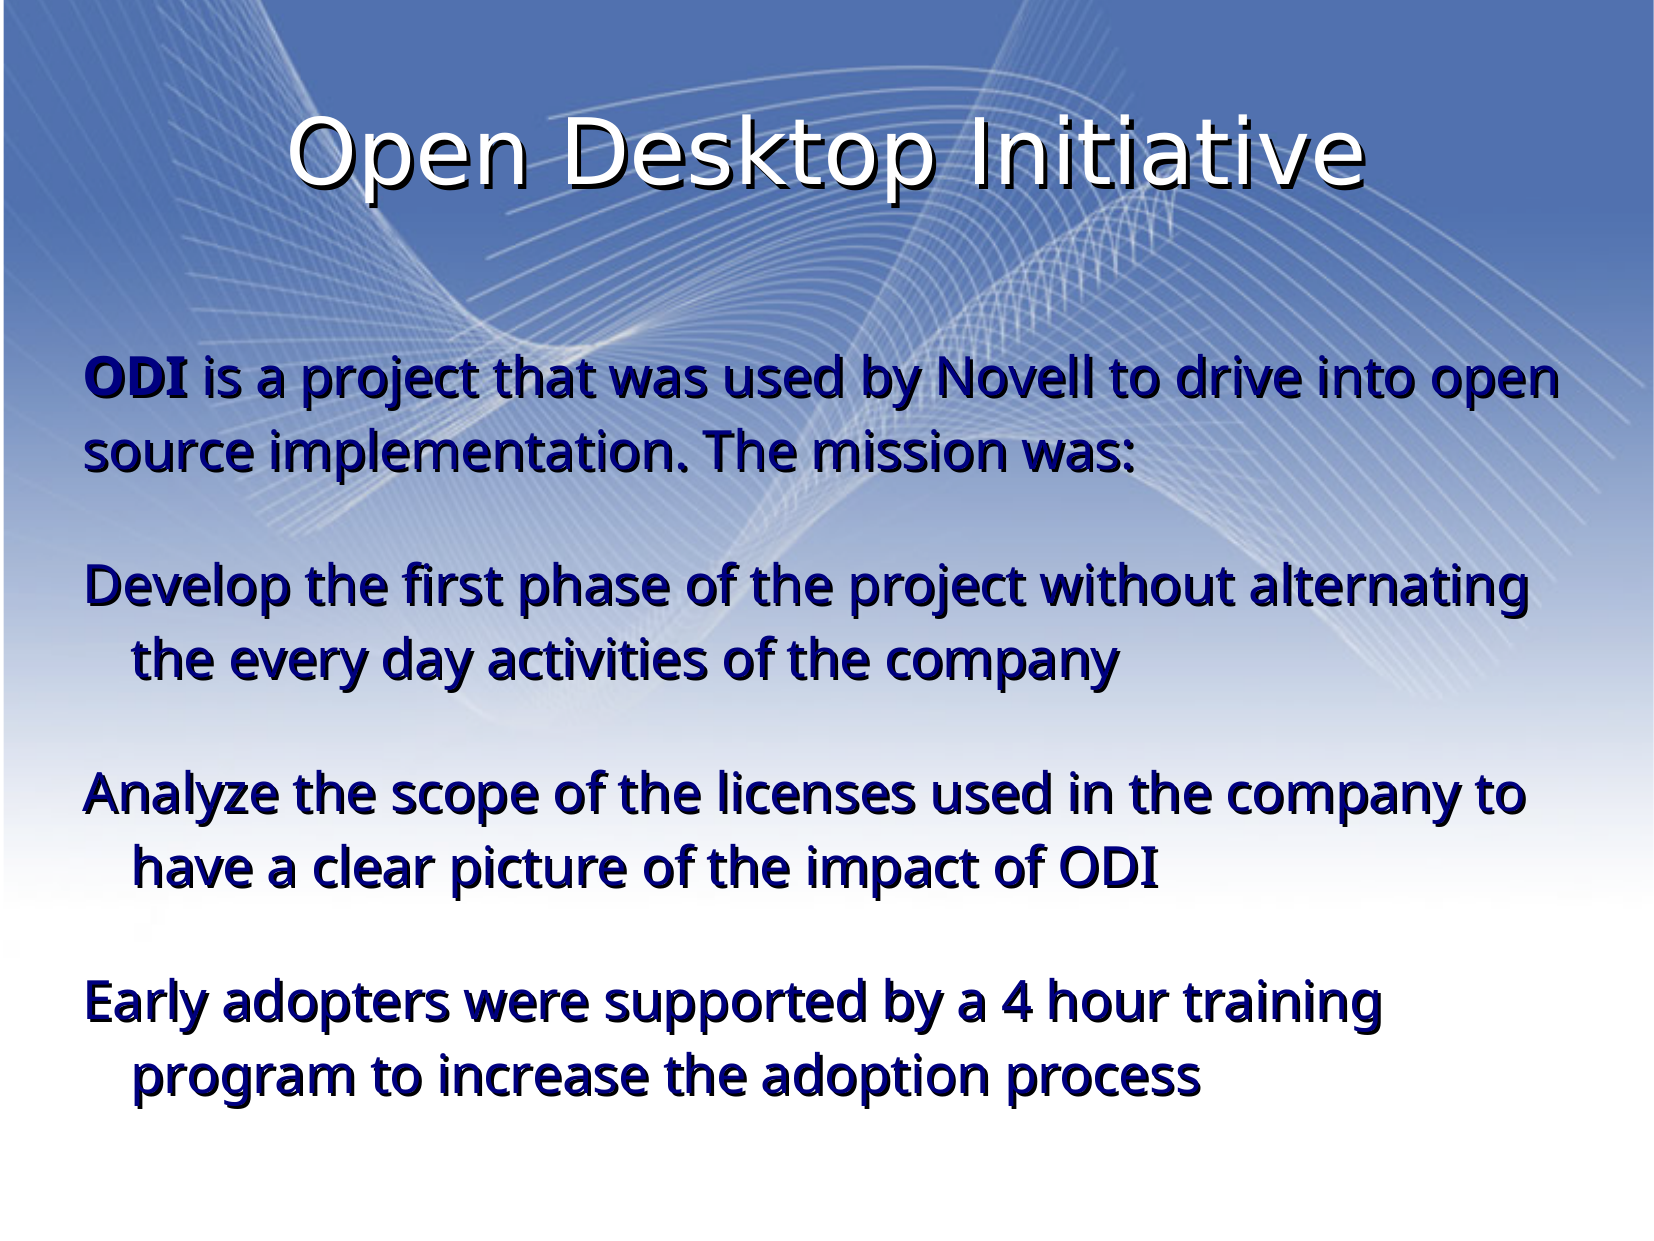

# Open Desktop Initiative
ODI is a project that was used by Novell to drive into open source implementation. The mission was:
Develop the first phase of the project without alternating the every day activities of the company
Analyze the scope of the licenses used in the company to have a clear picture of the impact of ODI
Early adopters were supported by a 4 hour training program to increase the adoption process